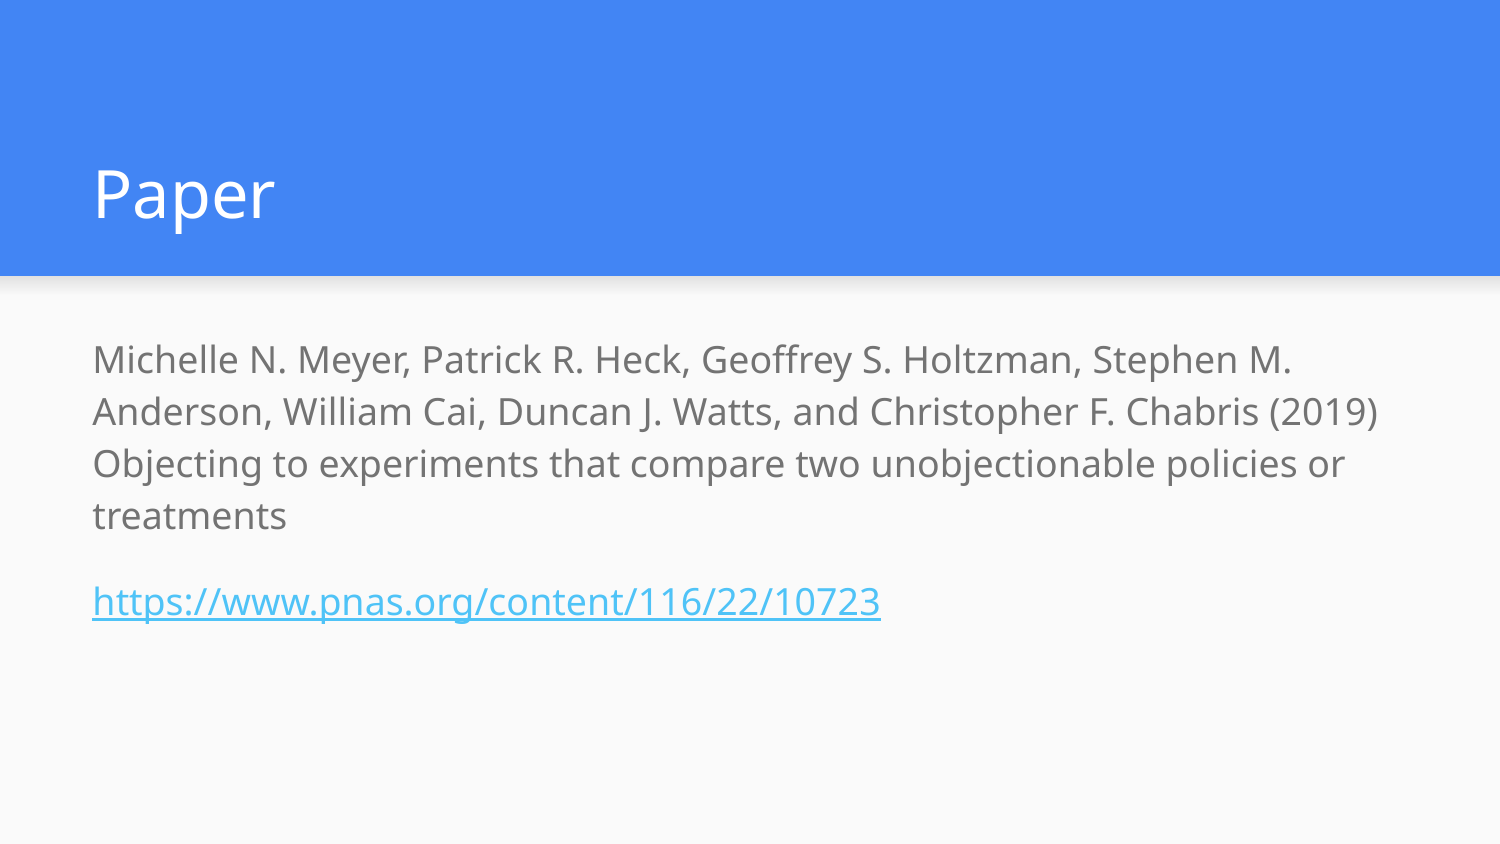

# Paper
Michelle N. Meyer, Patrick R. Heck, Geoffrey S. Holtzman, Stephen M. Anderson, William Cai, Duncan J. Watts, and Christopher F. Chabris (2019) Objecting to experiments that compare two unobjectionable policies or treatments
https://www.pnas.org/content/116/22/10723